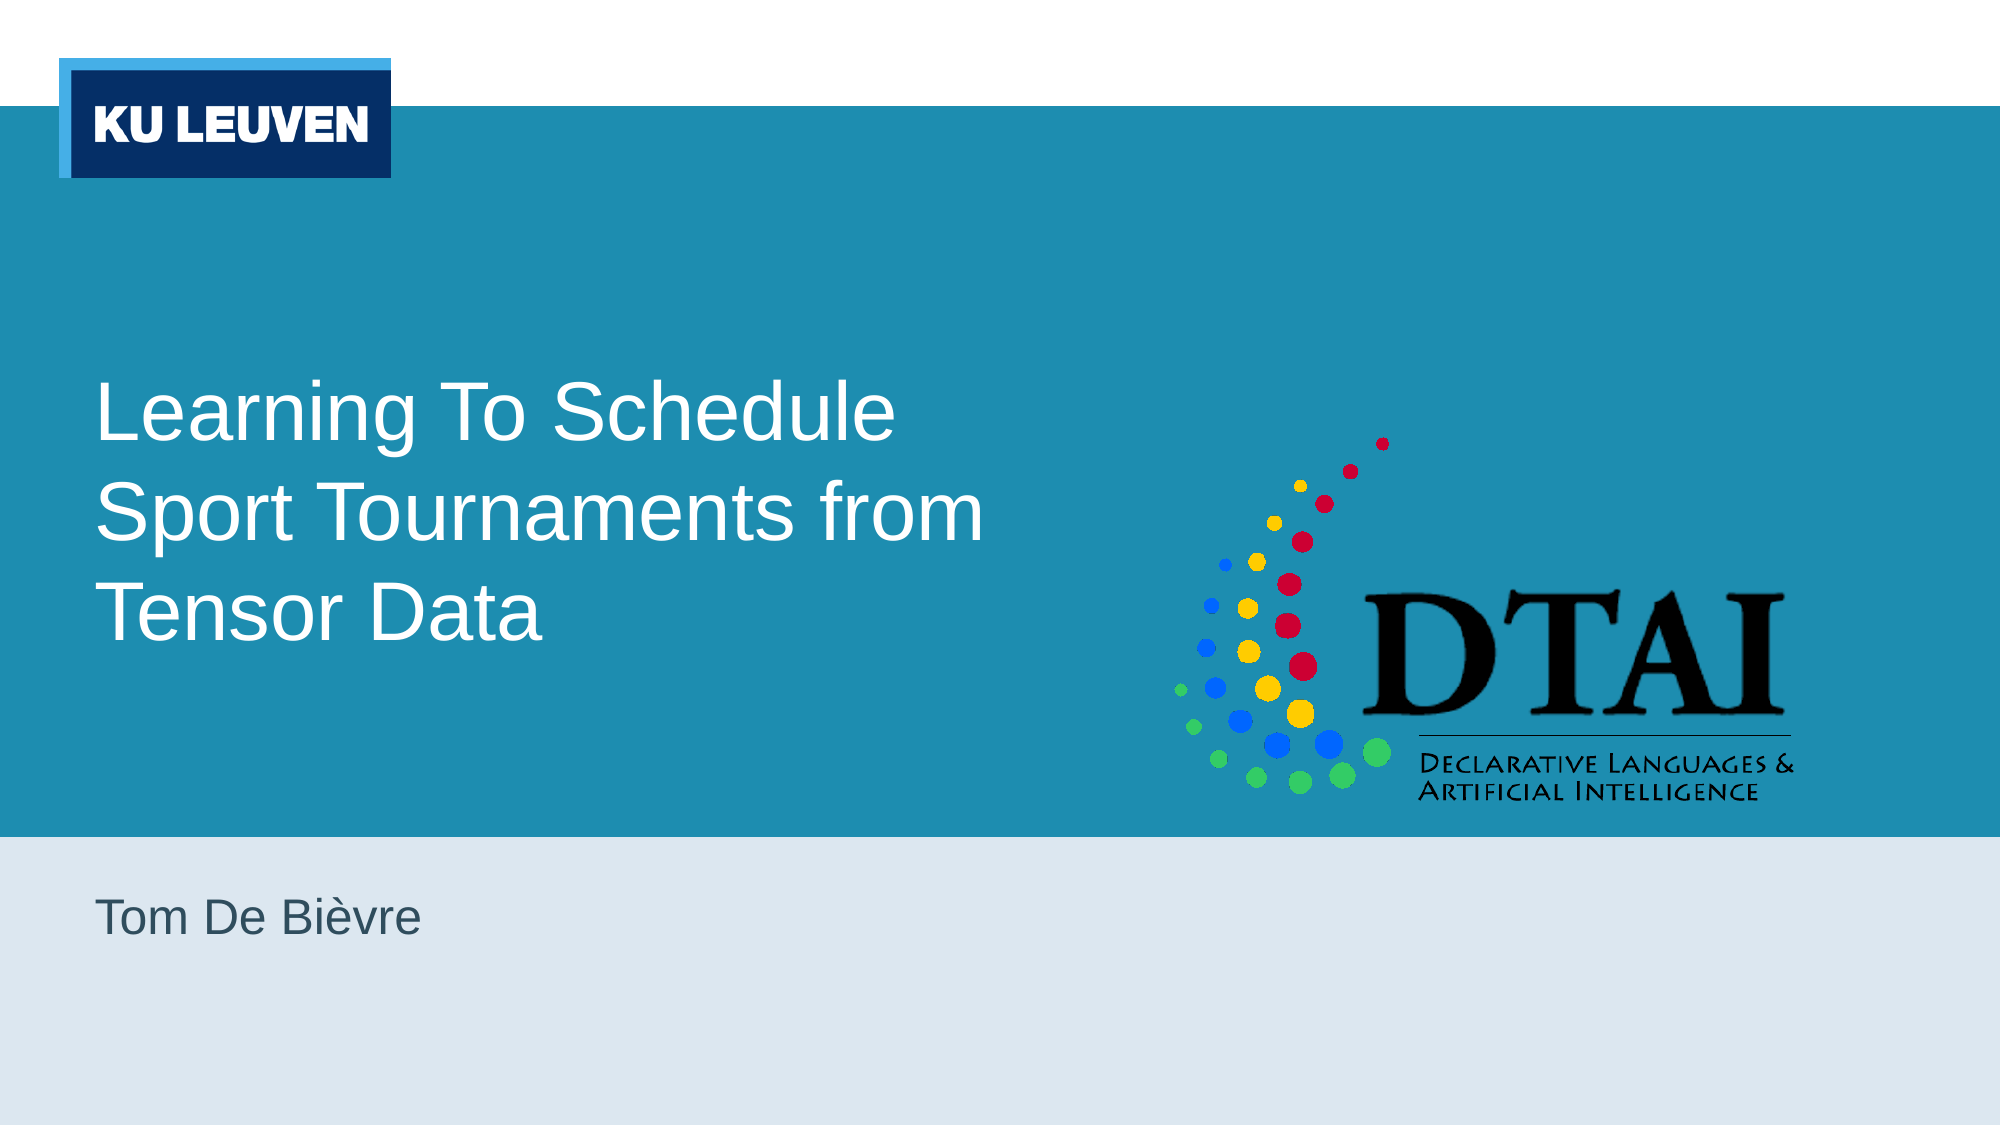

# Learning To Schedule Sport Tournaments from Tensor Data
Tom De Bièvre